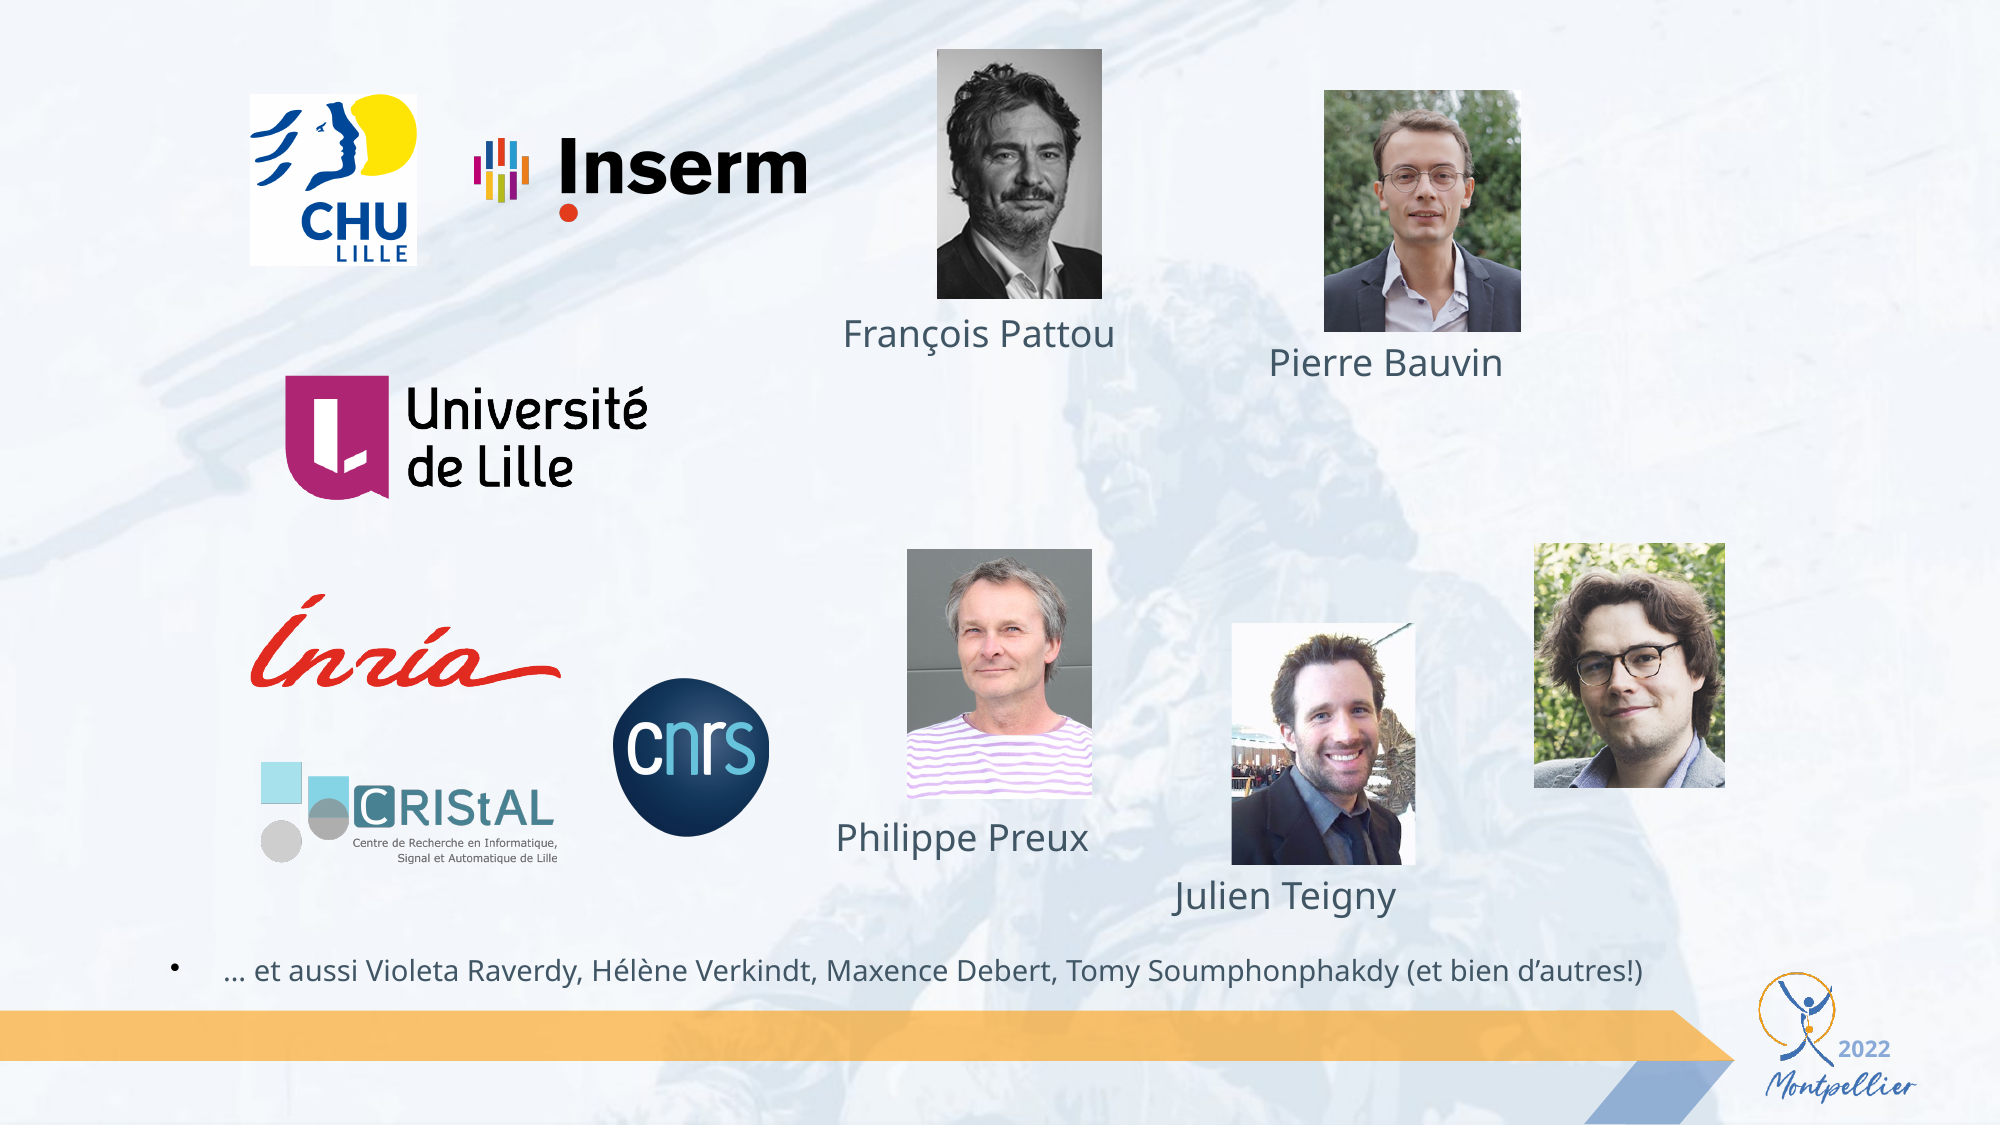

François Pattou
Pierre Bauvin
Philippe Preux
Julien Teigny
… et aussi Violeta Raverdy, Hélène Verkindt, Maxence Debert, Tomy Soumphonphakdy (et bien d’autres!)